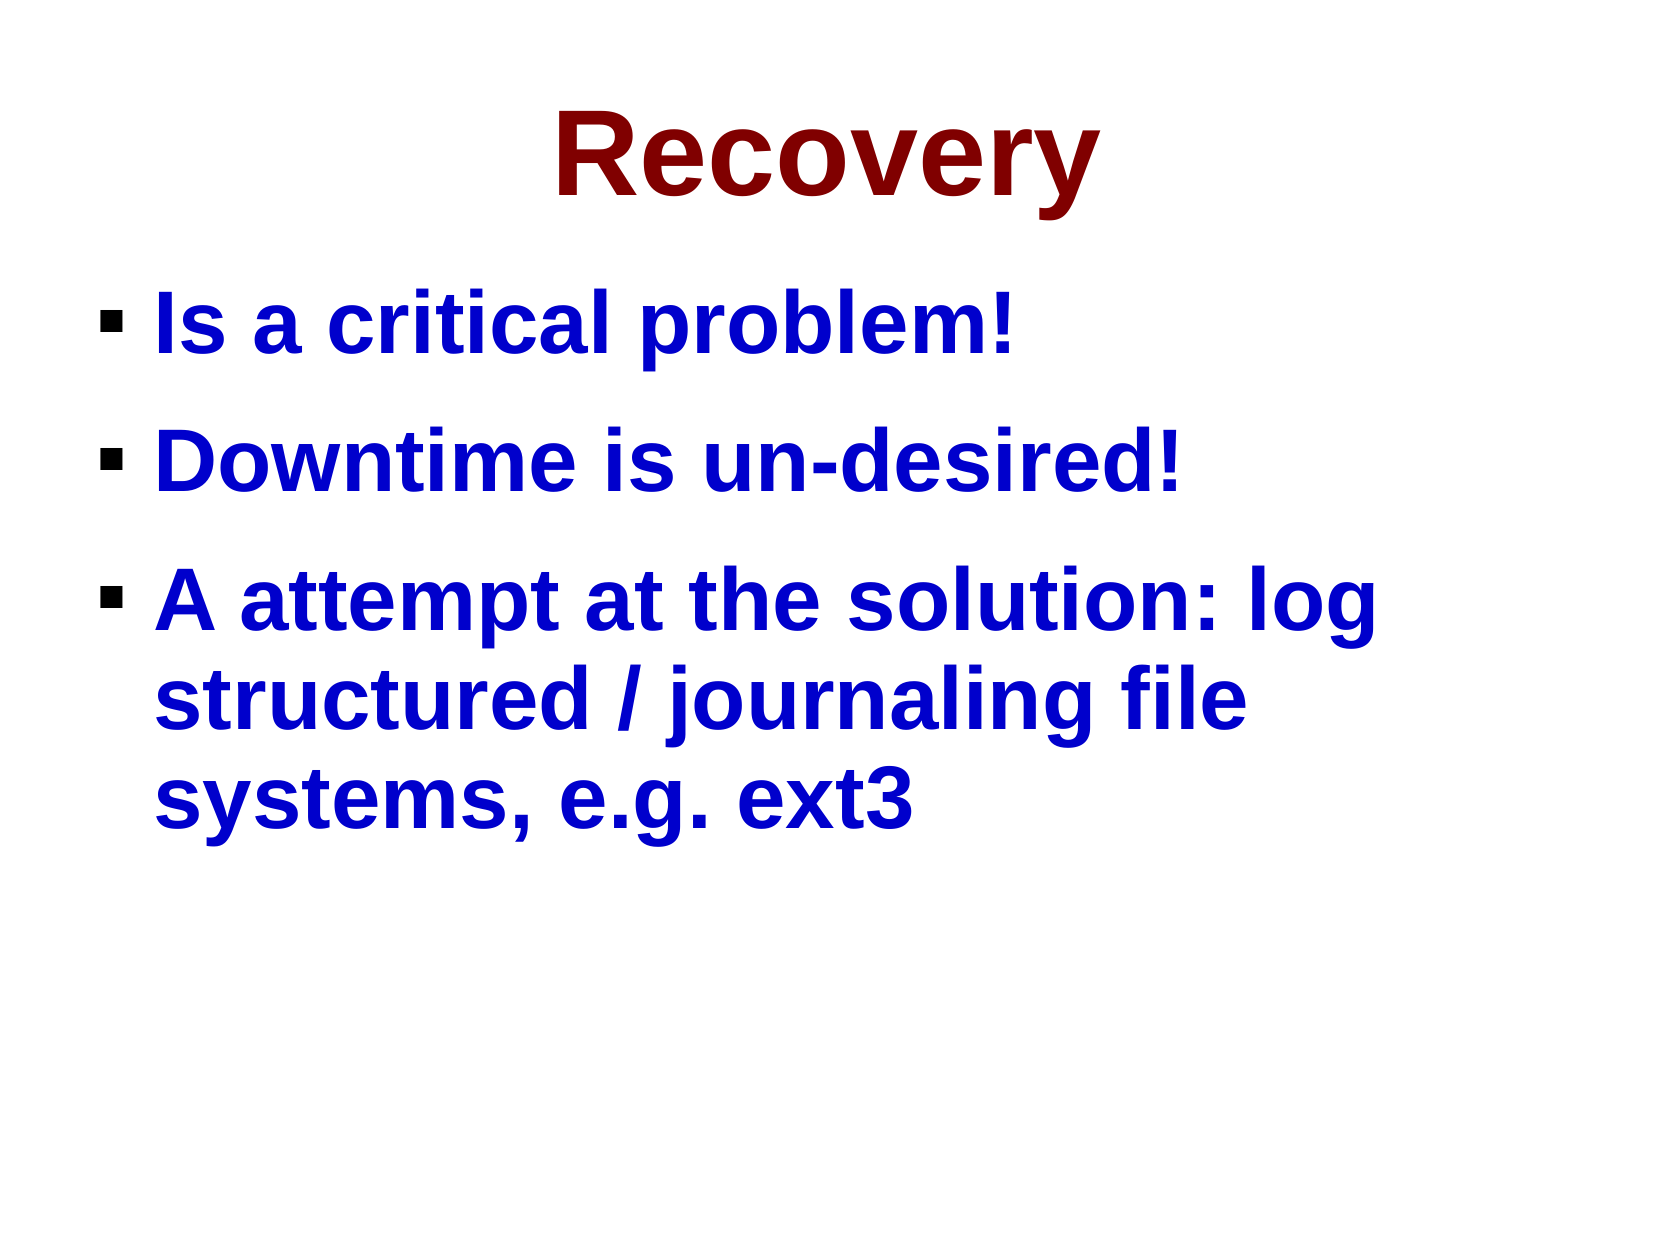

# Recovery
Is a critical problem!
Downtime is un-desired!
A attempt at the solution: log structured / journaling file systems, e.g. ext3